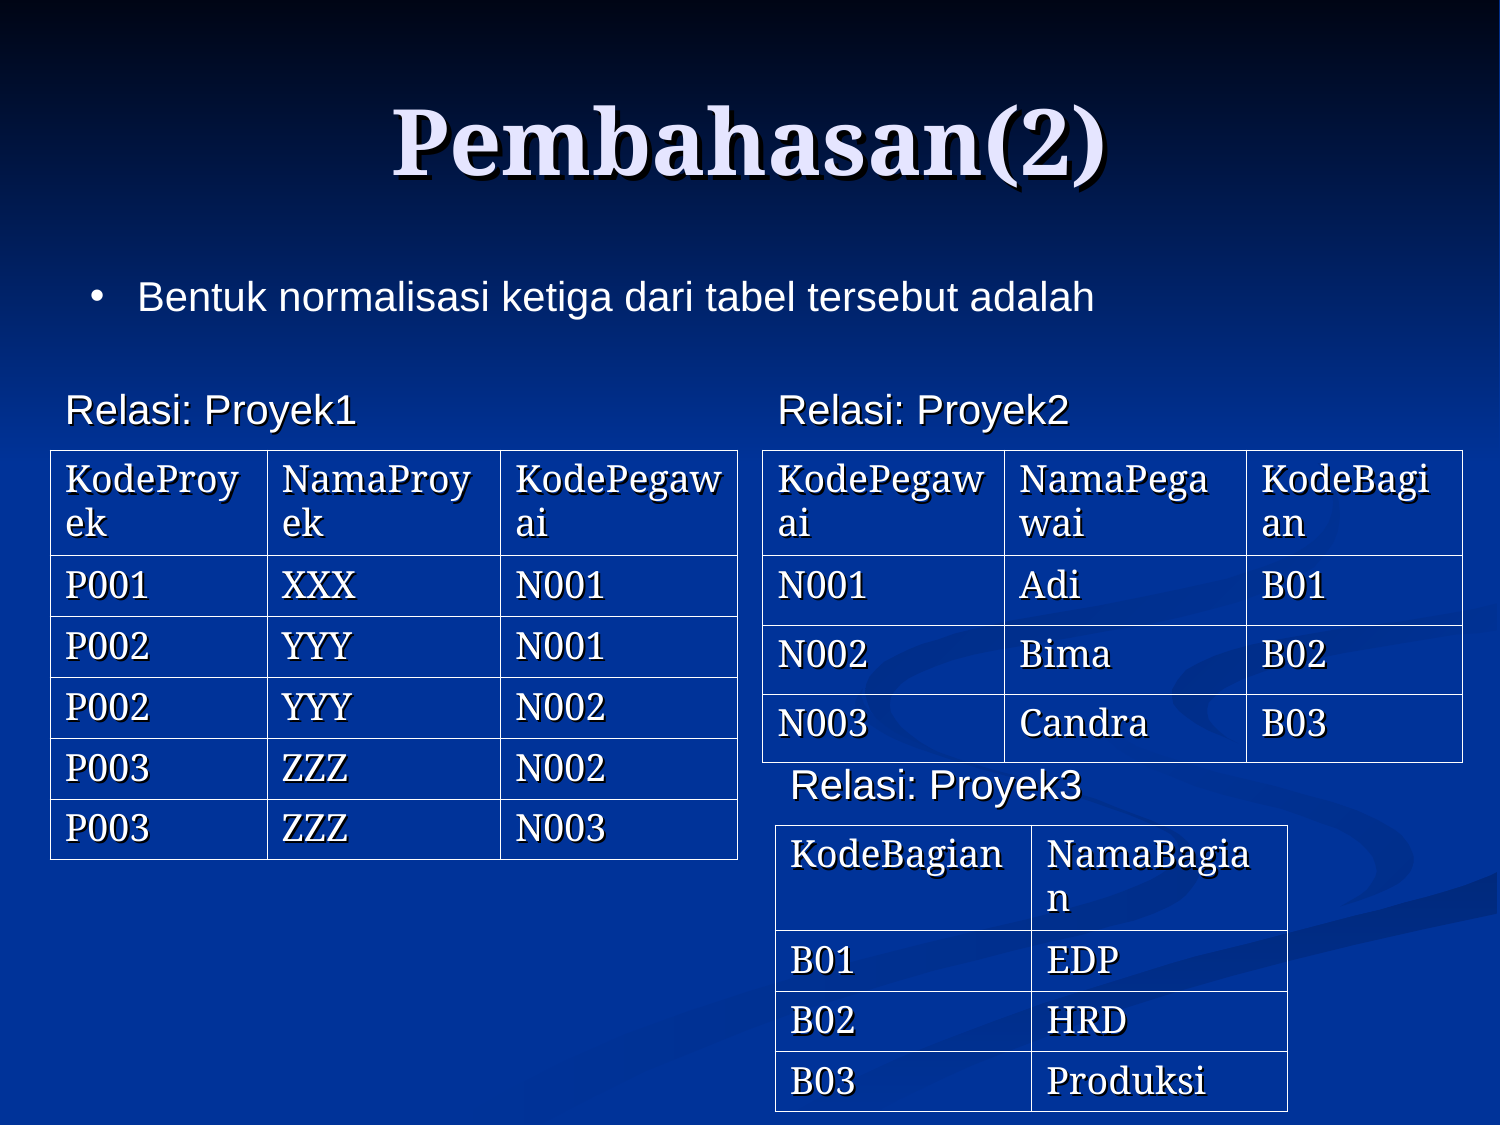

# Pembahasan(2)
Bentuk normalisasi ketiga dari tabel tersebut adalah
Relasi: Proyek1
Relasi: Proyek2
| KodeProyek | NamaProyek | KodePegawai |
| --- | --- | --- |
| P001 | XXX | N001 |
| P002 | YYY | N001 |
| P002 | YYY | N002 |
| P003 | ZZZ | N002 |
| P003 | ZZZ | N003 |
| KodePegawai | NamaPegawai | KodeBagian |
| --- | --- | --- |
| N001 | Adi | B01 |
| N002 | Bima | B02 |
| N003 | Candra | B03 |
Relasi: Proyek3
| KodeBagian | NamaBagian |
| --- | --- |
| B01 | EDP |
| B02 | HRD |
| B03 | Produksi |